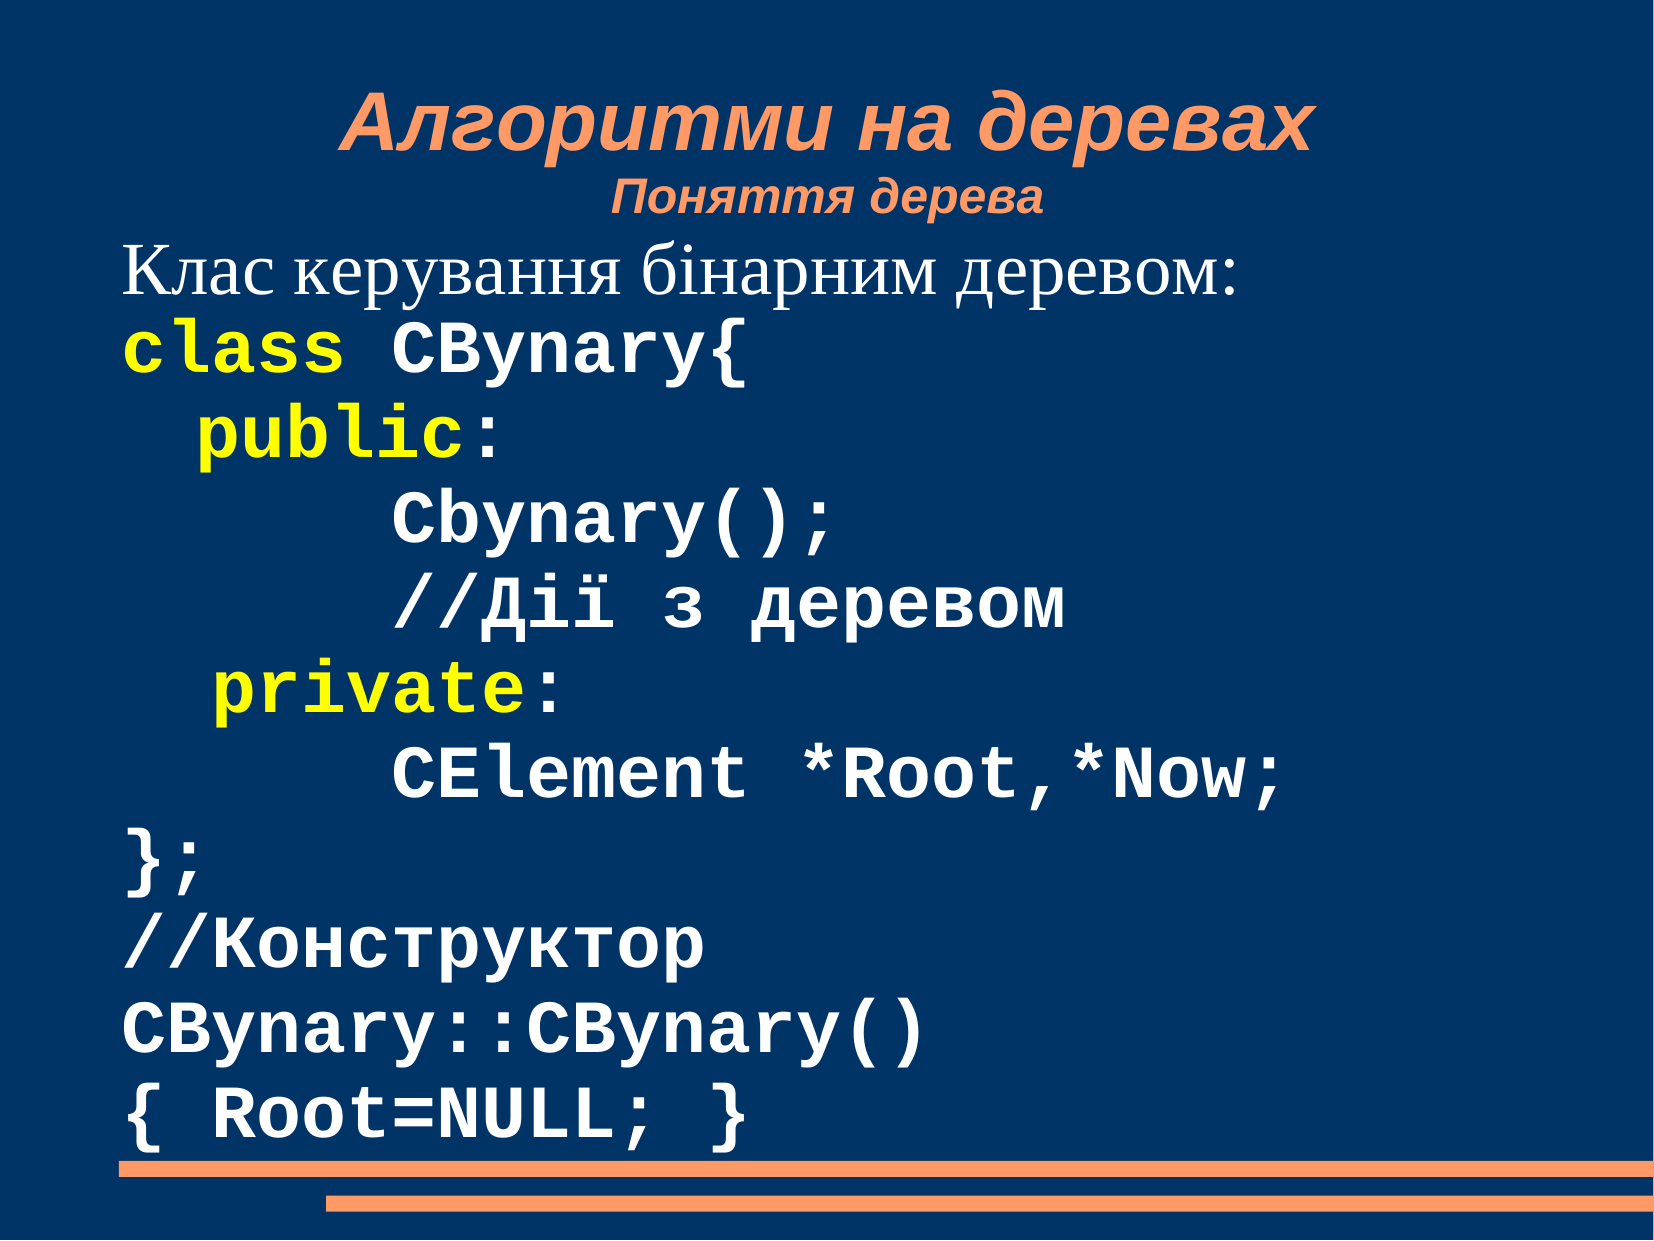

# Алгоритми на деревах Поняття дерева
Клас керування бінарним деревом:
class CBynary{
	public:
 Cbynary();
 //Дії з деревом
 private:
 CElement *Root,*Now;
};
//Конструктор
CBynary::CBynary()
{ Root=NULL; }